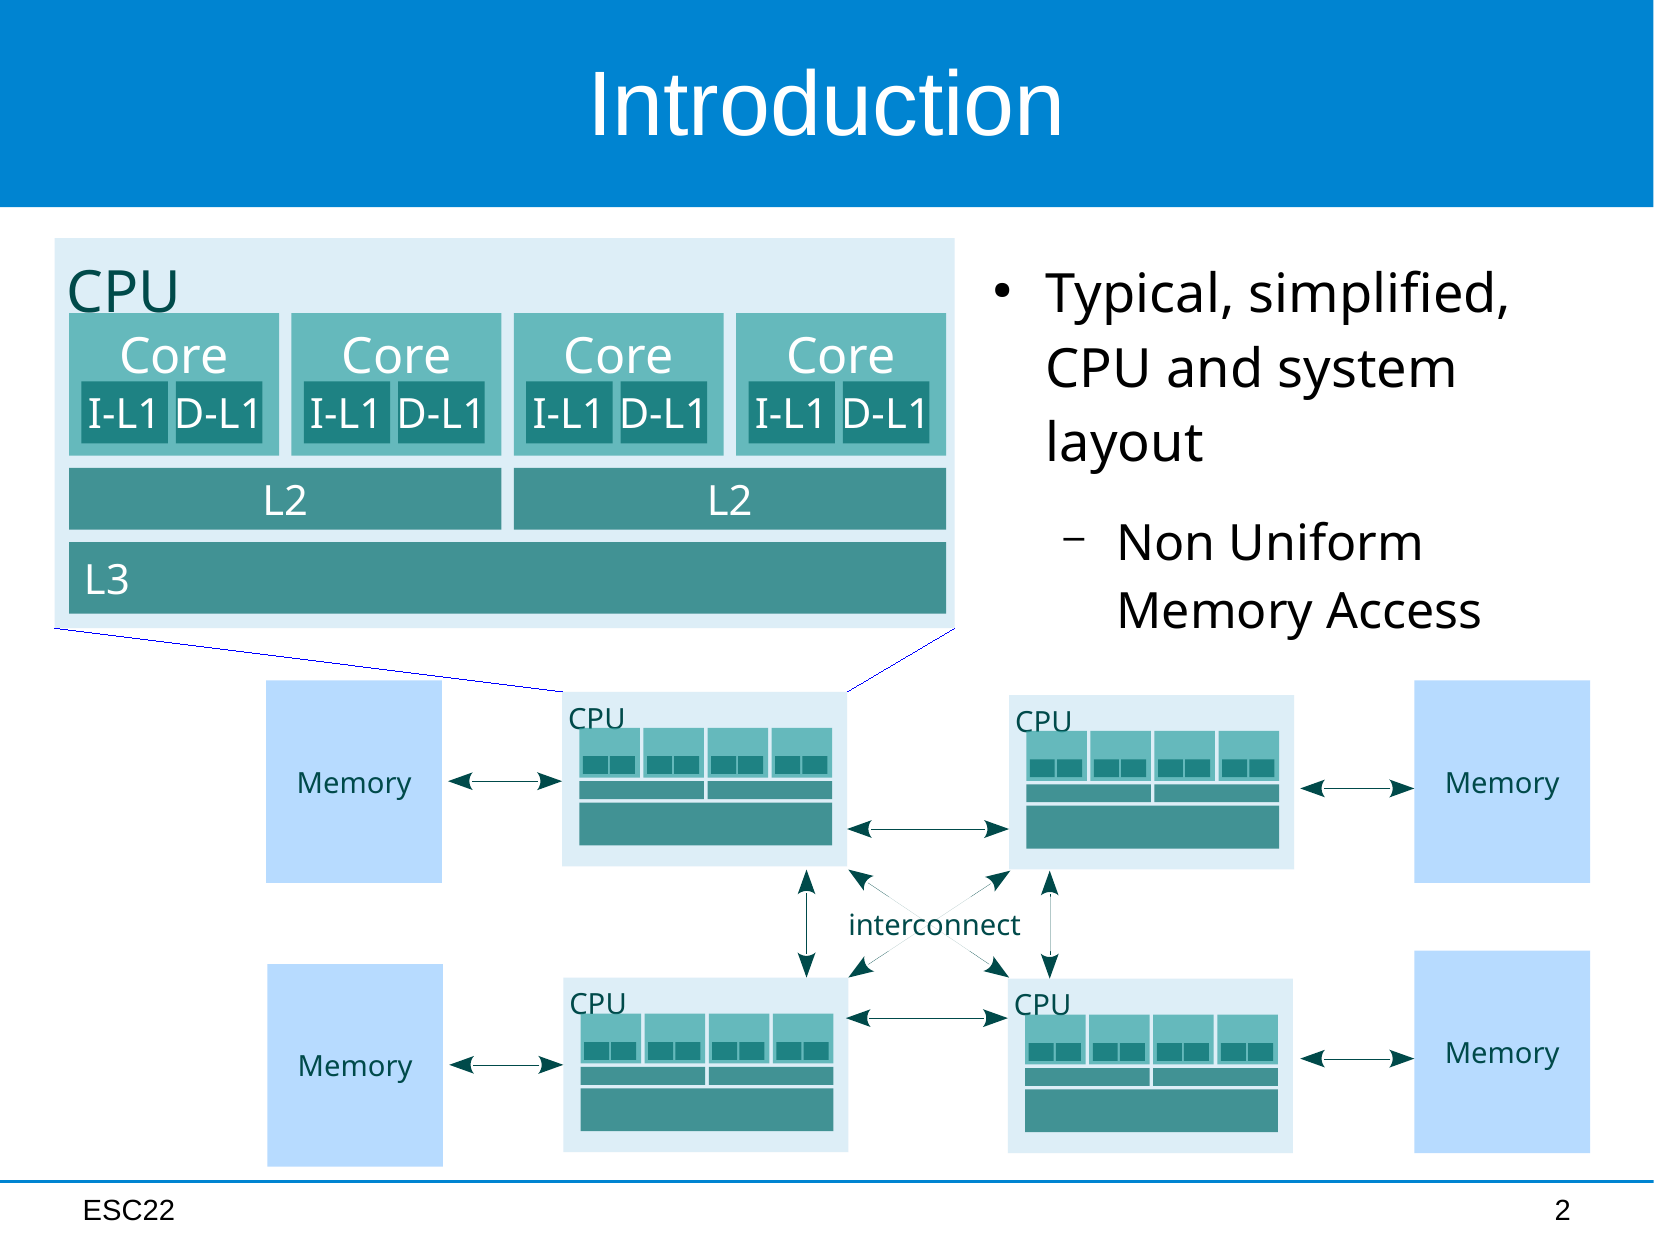

# Introduction
CPU
Core
I-L1
D-L1
Core
I-L1
D-L1
L2
Core
I-L1
D-L1
Core
I-L1
D-L1
L2
L3
Typical, simplified, CPU and system layout
Non Uniform Memory Access
CPU
Memory
Memory
CPU
interconnect
Memory
Memory
CPU
CPU
ESC22
2